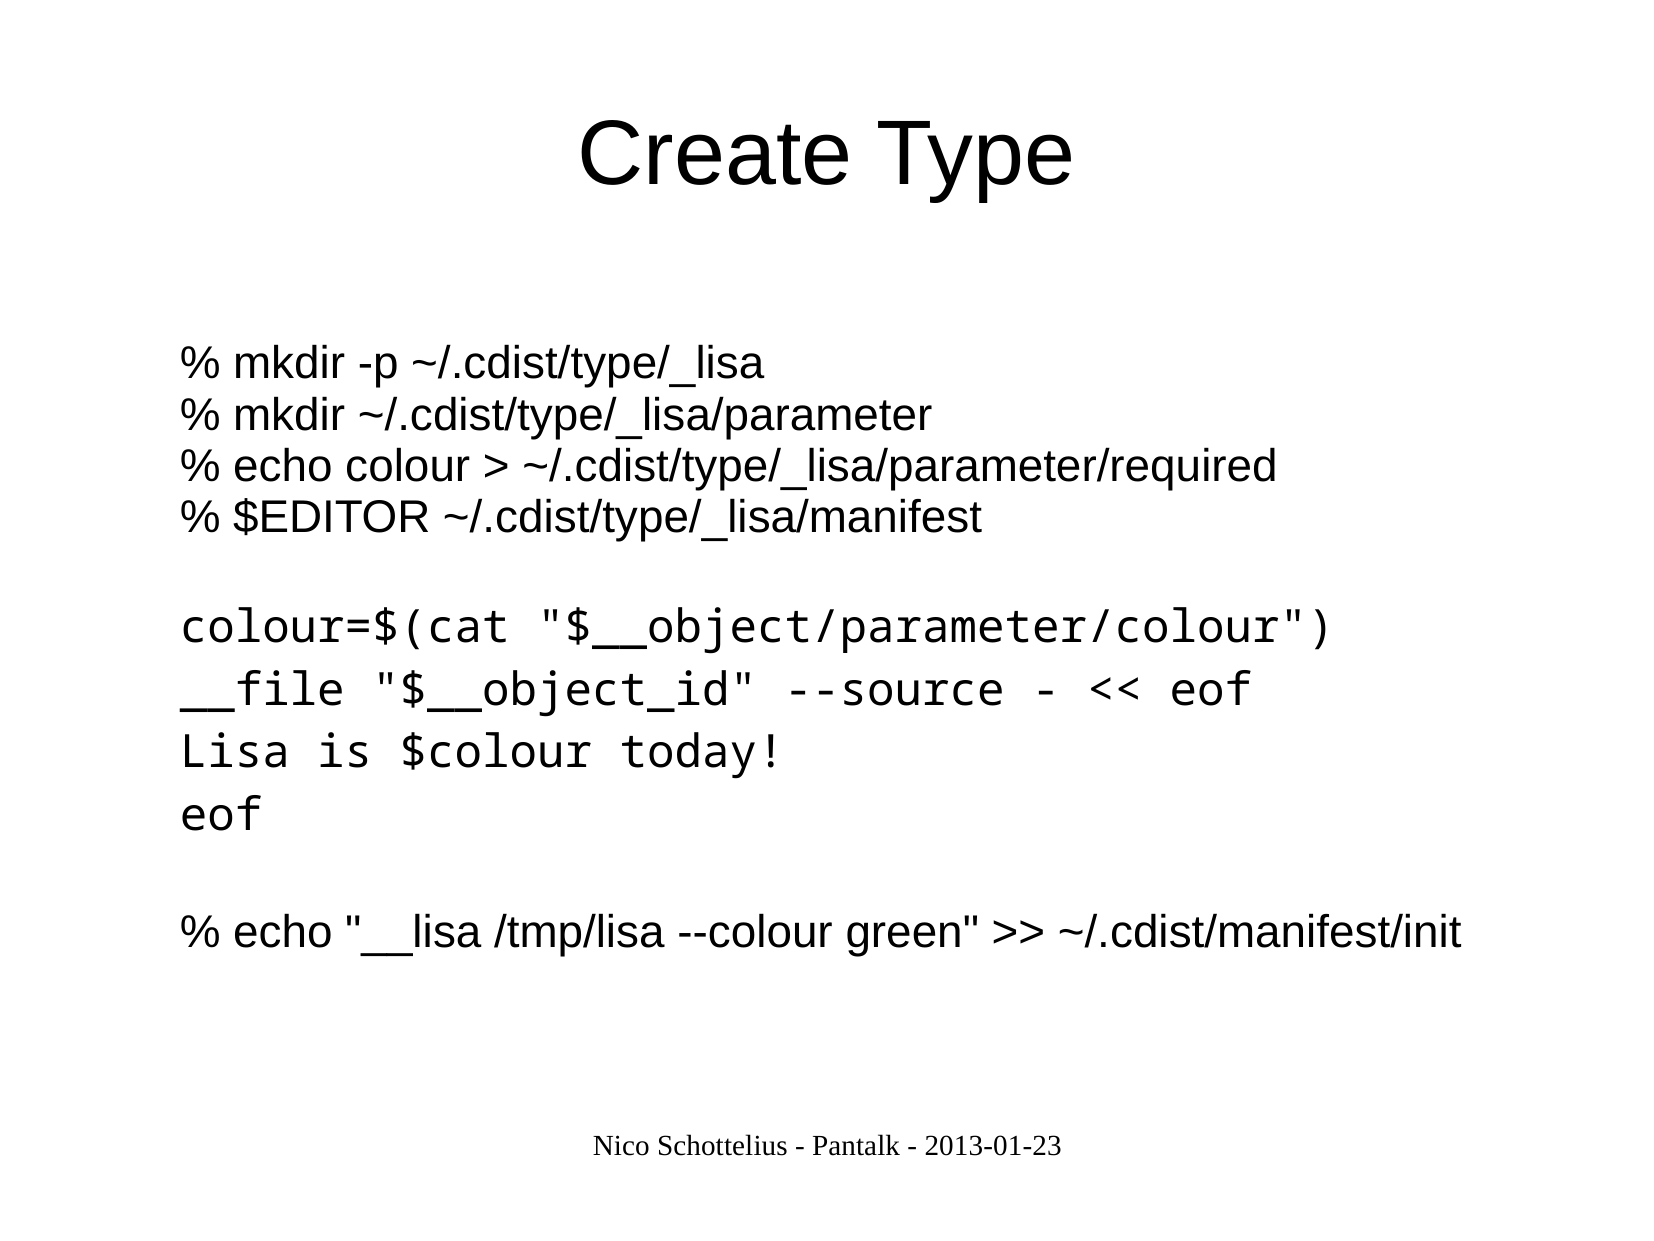

# Create Type
% mkdir -p ~/.cdist/type/_lisa
% mkdir ~/.cdist/type/_lisa/parameter
% echo colour > ~/.cdist/type/_lisa/parameter/required
% $EDITOR ~/.cdist/type/_lisa/manifest
colour=$(cat "$__object/parameter/colour")
__file "$__object_id" --source - << eof
Lisa is $colour today!
eof
% echo "__lisa /tmp/lisa --colour green" >> ~/.cdist/manifest/init
Nico Schottelius - Pantalk - 2013-01-23